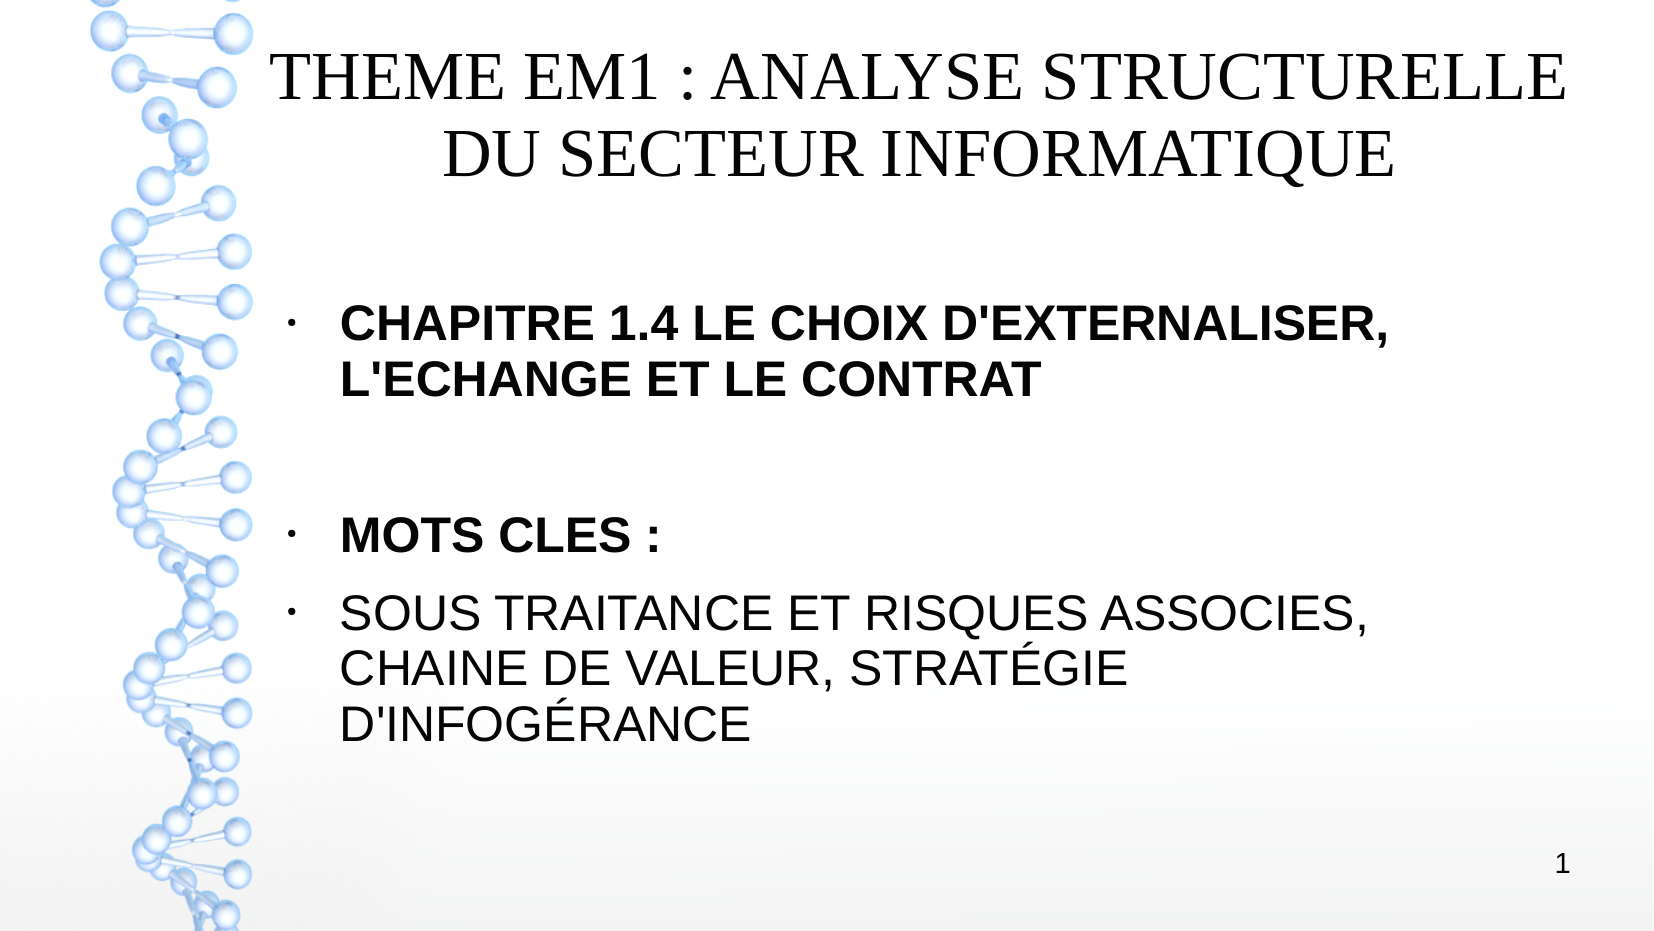

# THEME EM1 : ANALYSE STRUCTURELLE DU SECTEUR INFORMATIQUE
CHAPITRE 1.4 LE CHOIX D'EXTERNALISER, L'ECHANGE ET LE CONTRAT
MOTS CLES :
SOUS TRAITANCE ET RISQUES ASSOCIES, CHAINE DE VALEUR, STRATÉGIE D'INFOGÉRANCE
1